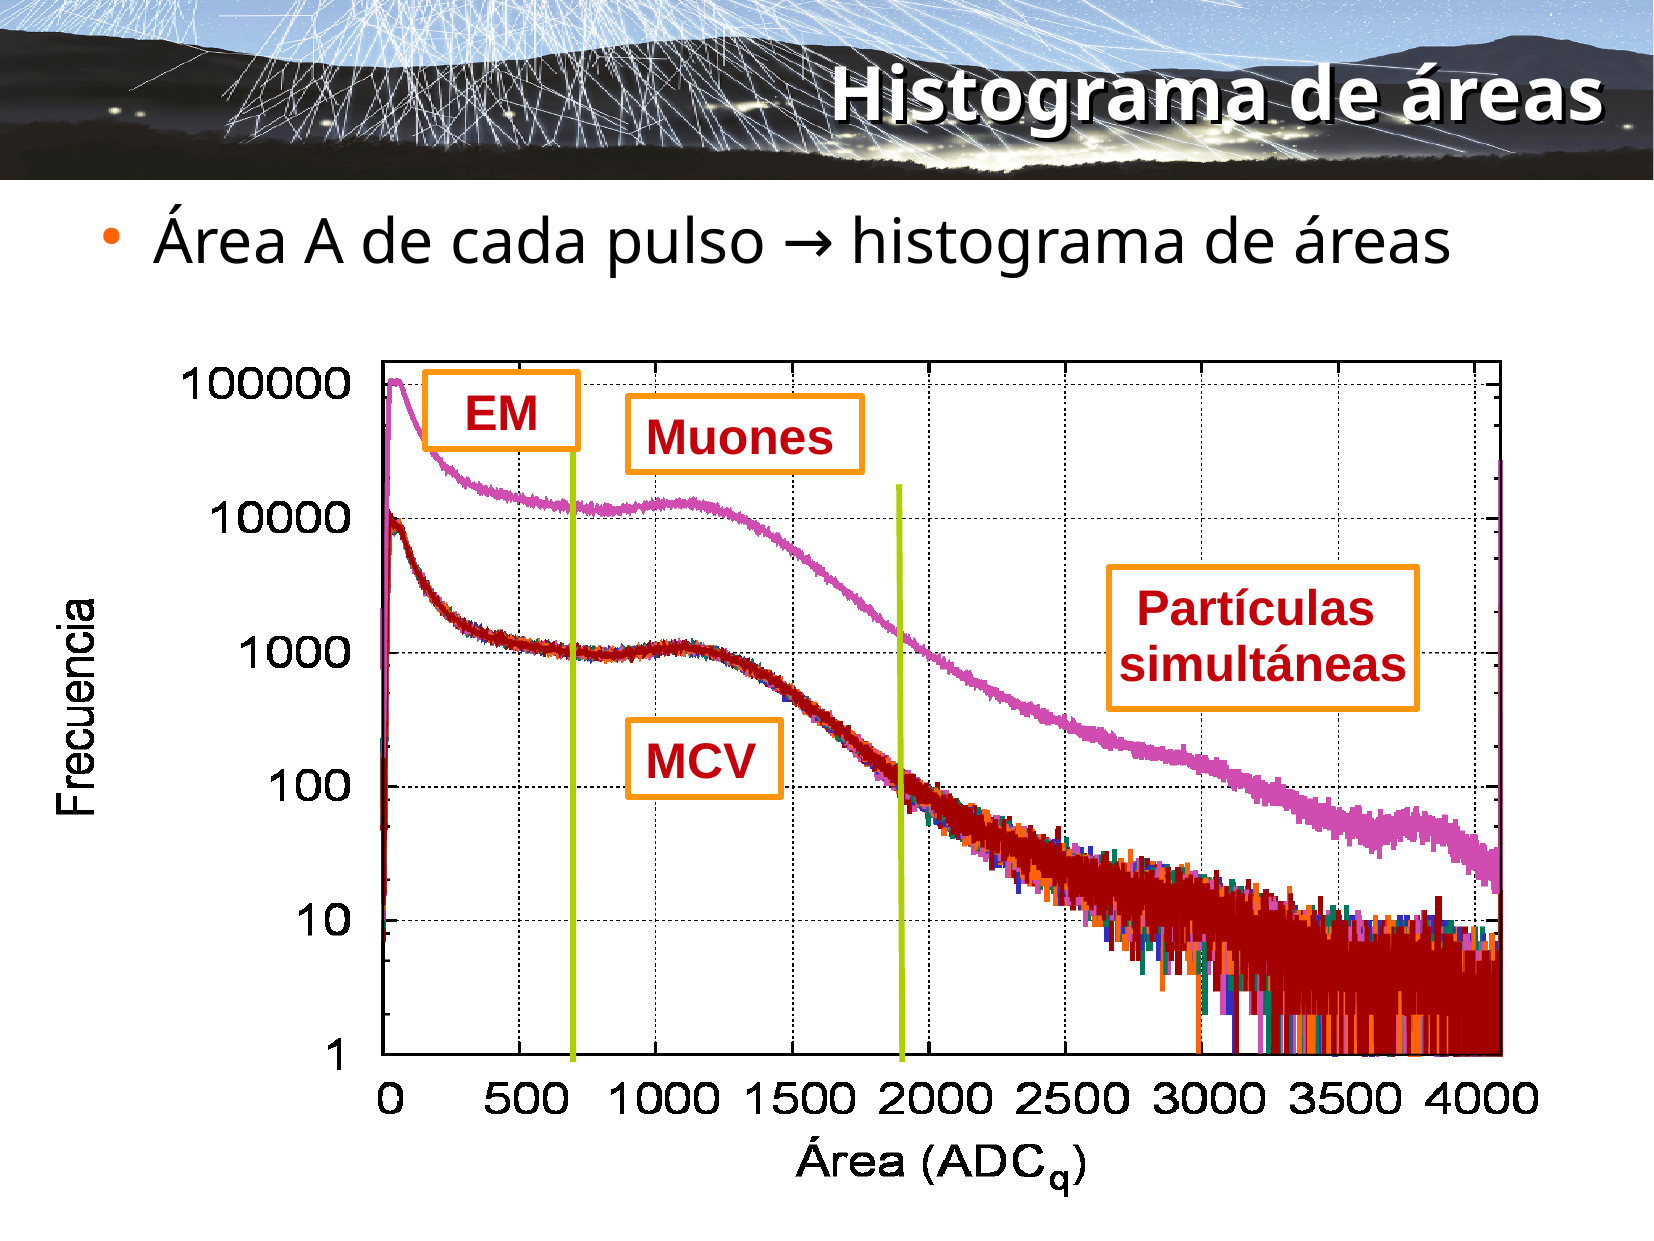

# Histograma de áreas
Área A de cada pulso → histograma de áreas
EM
Muones
Partículas
simultáneas
MCV
ITeDA 2017
Asorey - AP - U03 Detectores
42